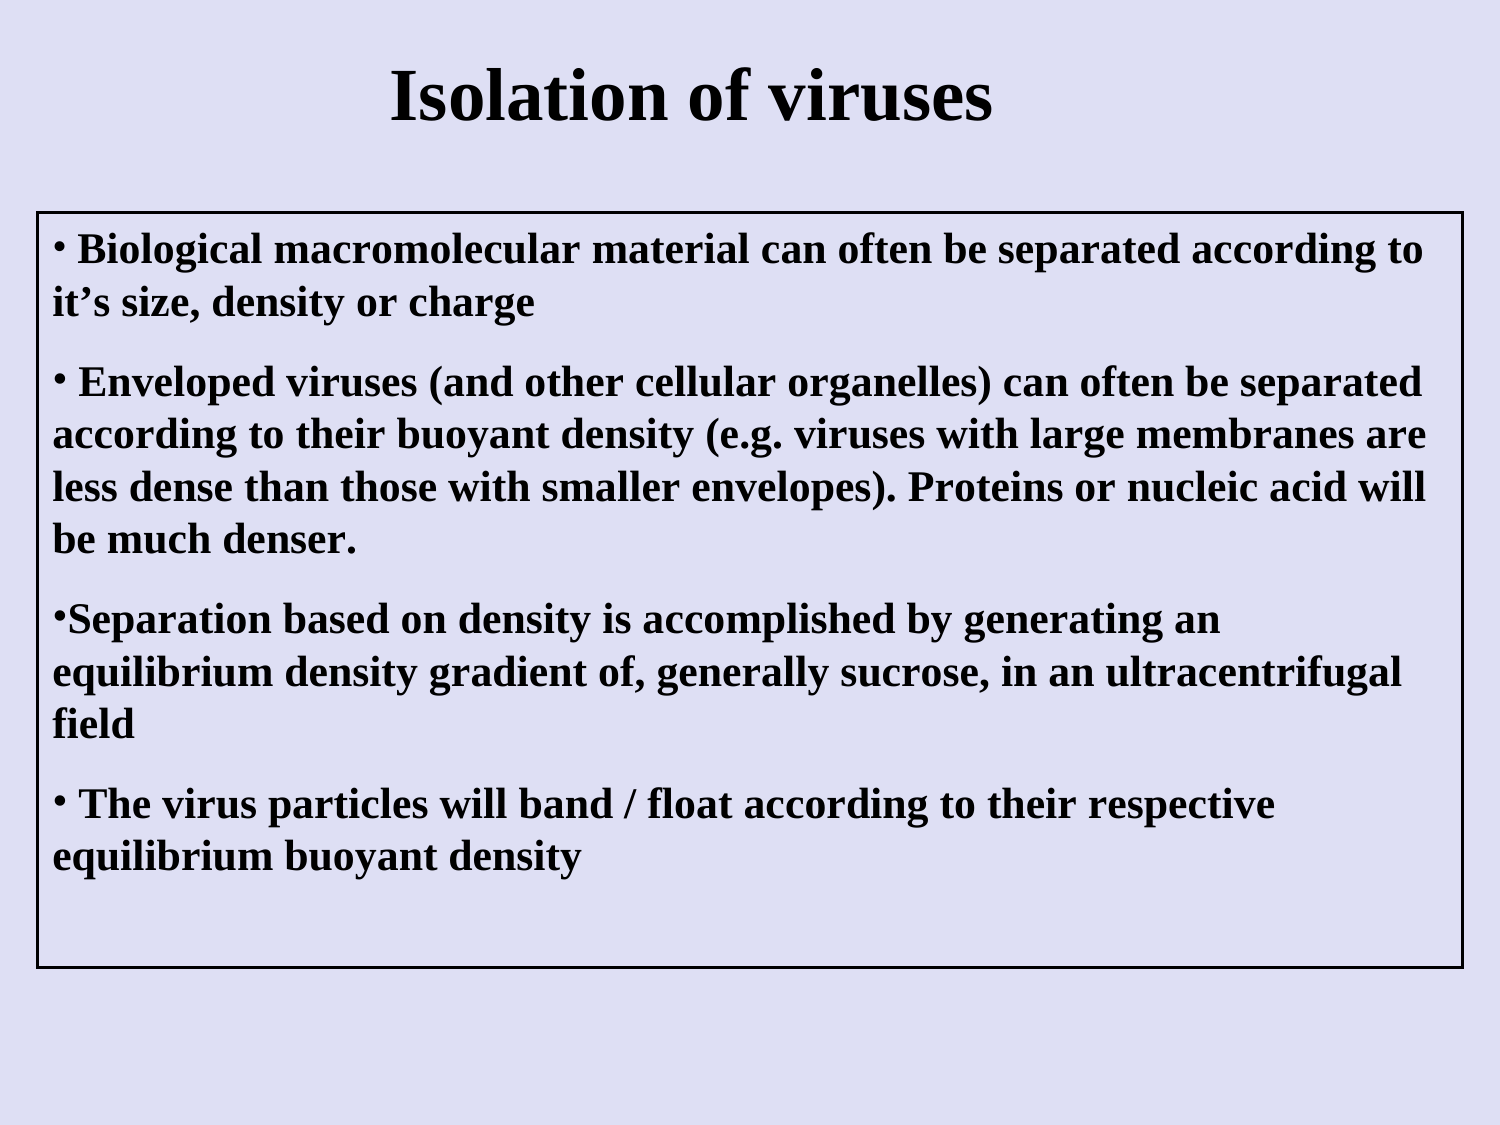

Isolation of viruses
 Biological macromolecular material can often be separated according to it’s size, density or charge
 Enveloped viruses (and other cellular organelles) can often be separated according to their buoyant density (e.g. viruses with large membranes are less dense than those with smaller envelopes). Proteins or nucleic acid will be much denser.
Separation based on density is accomplished by generating an equilibrium density gradient of, generally sucrose, in an ultracentrifugal field
 The virus particles will band / float according to their respective equilibrium buoyant density